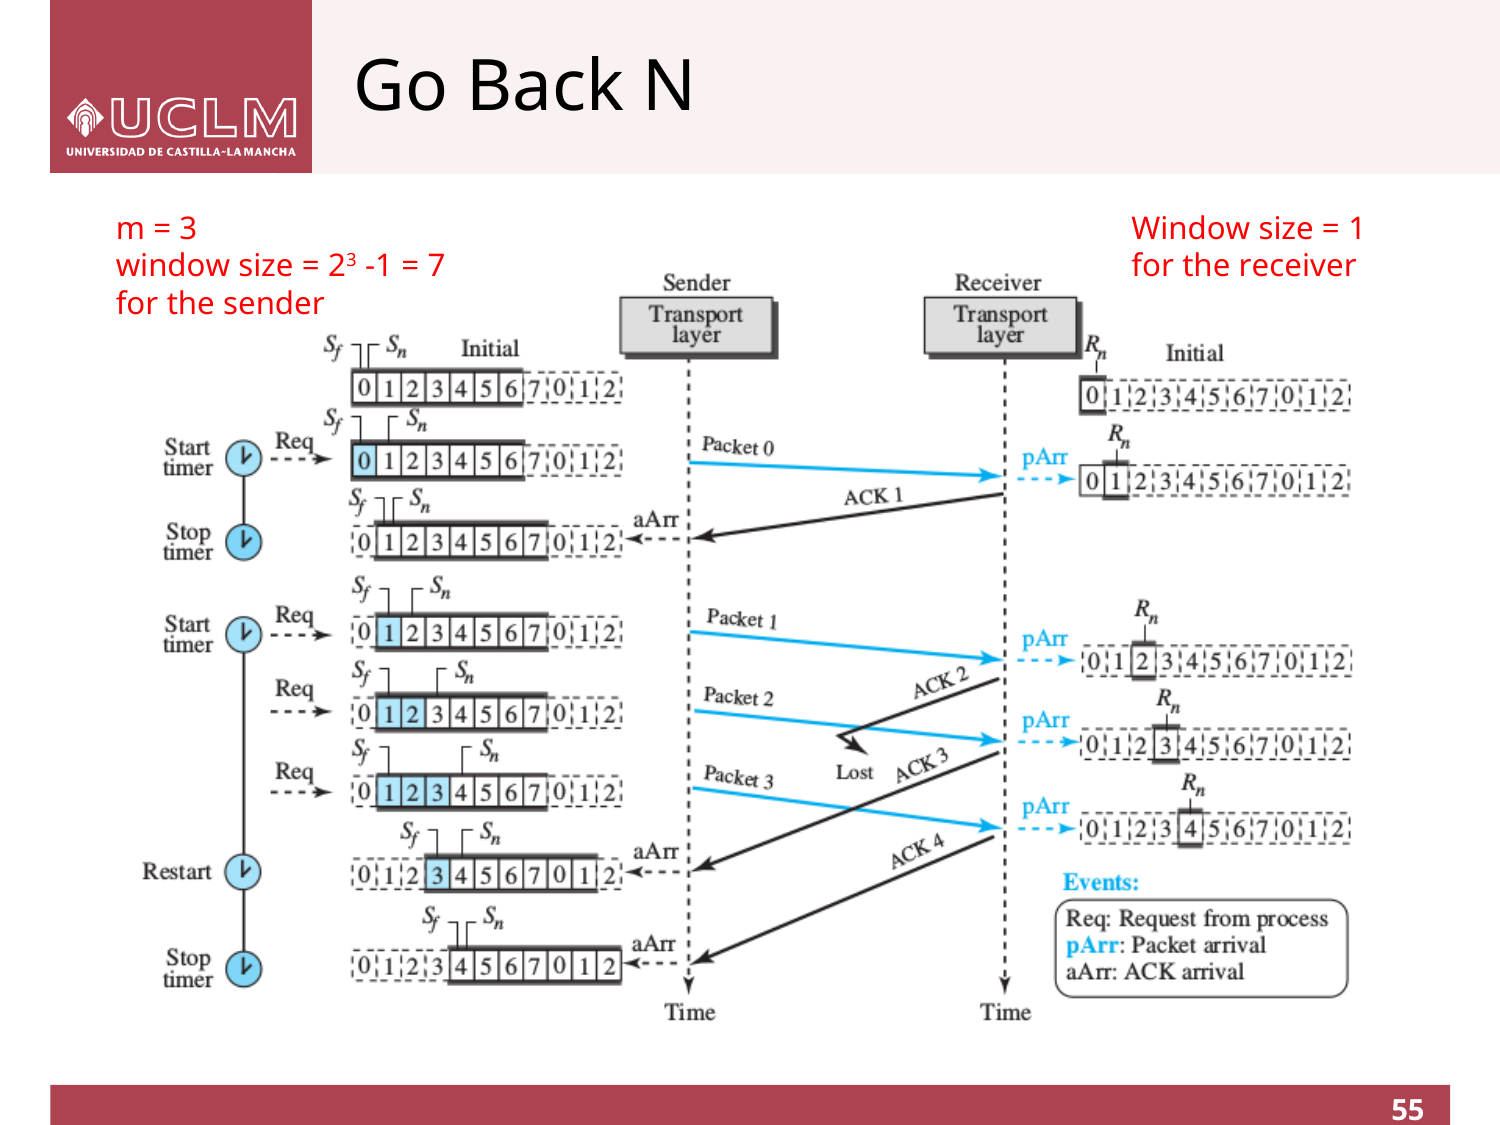

# Go Back N
m = 3
window size = 23 -1 = 7
for the sender
Window size = 1
for the receiver
55